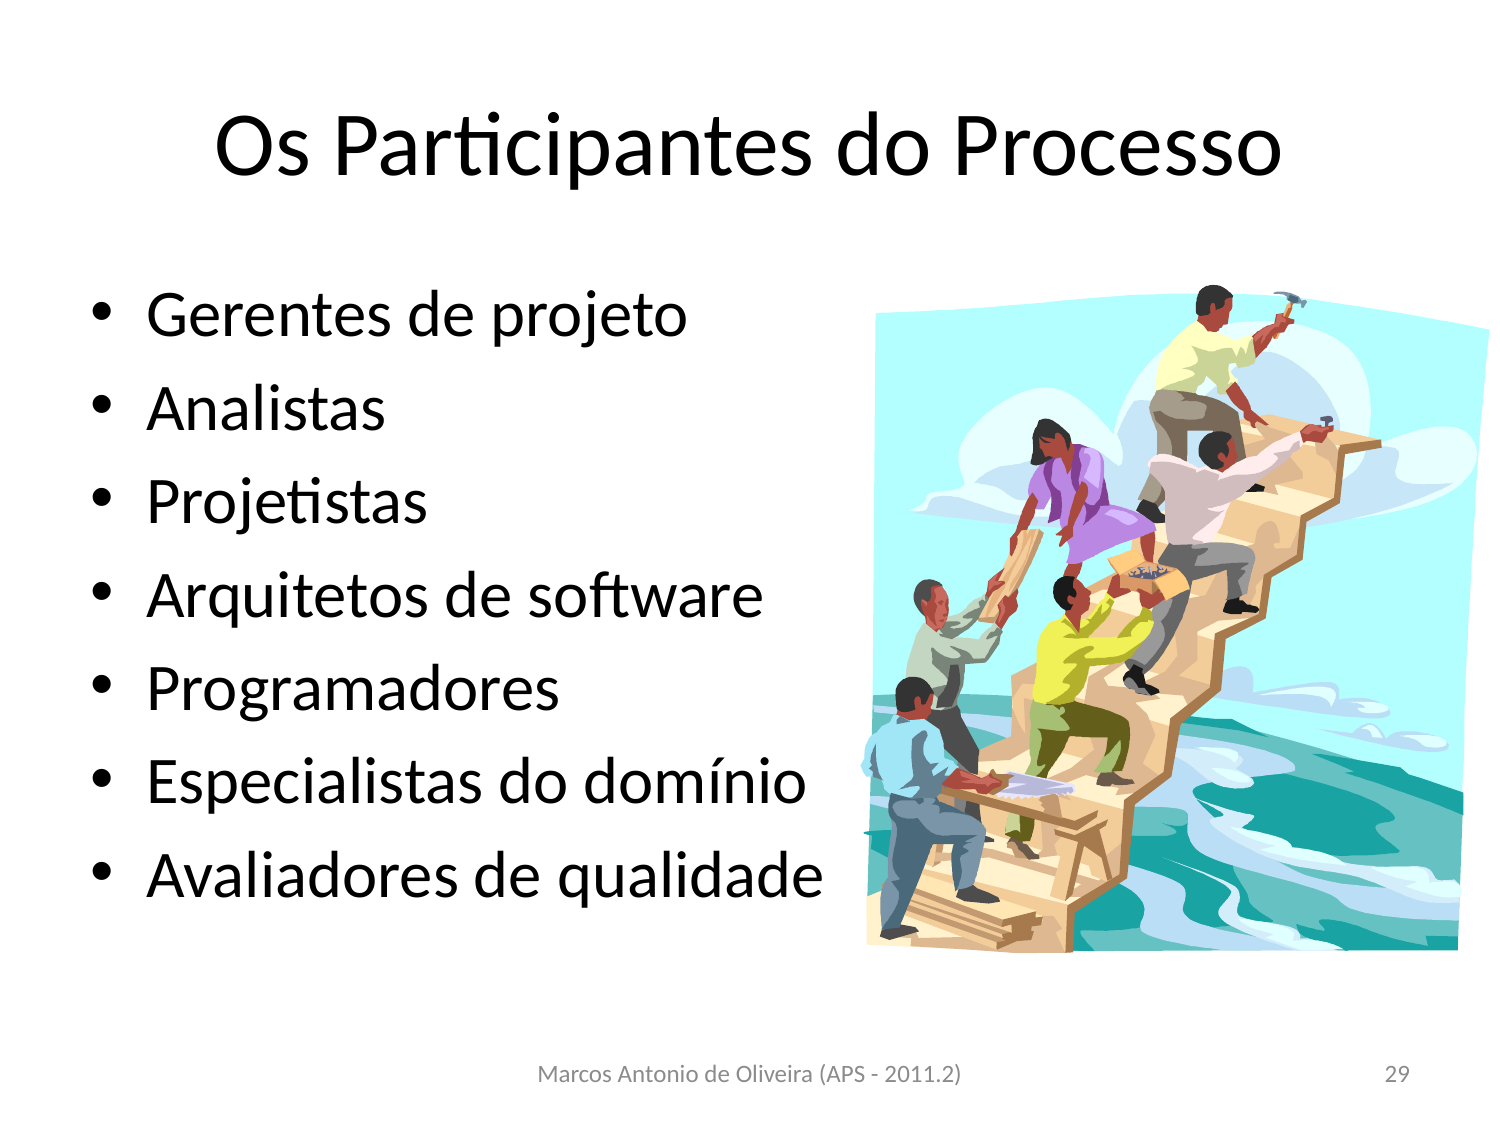

# Os Participantes do Processo
Gerentes de projeto
Analistas
Projetistas
Arquitetos de software
Programadores
Especialistas do domínio
Avaliadores de qualidade
Marcos Antonio de Oliveira (APS - 2011.2)